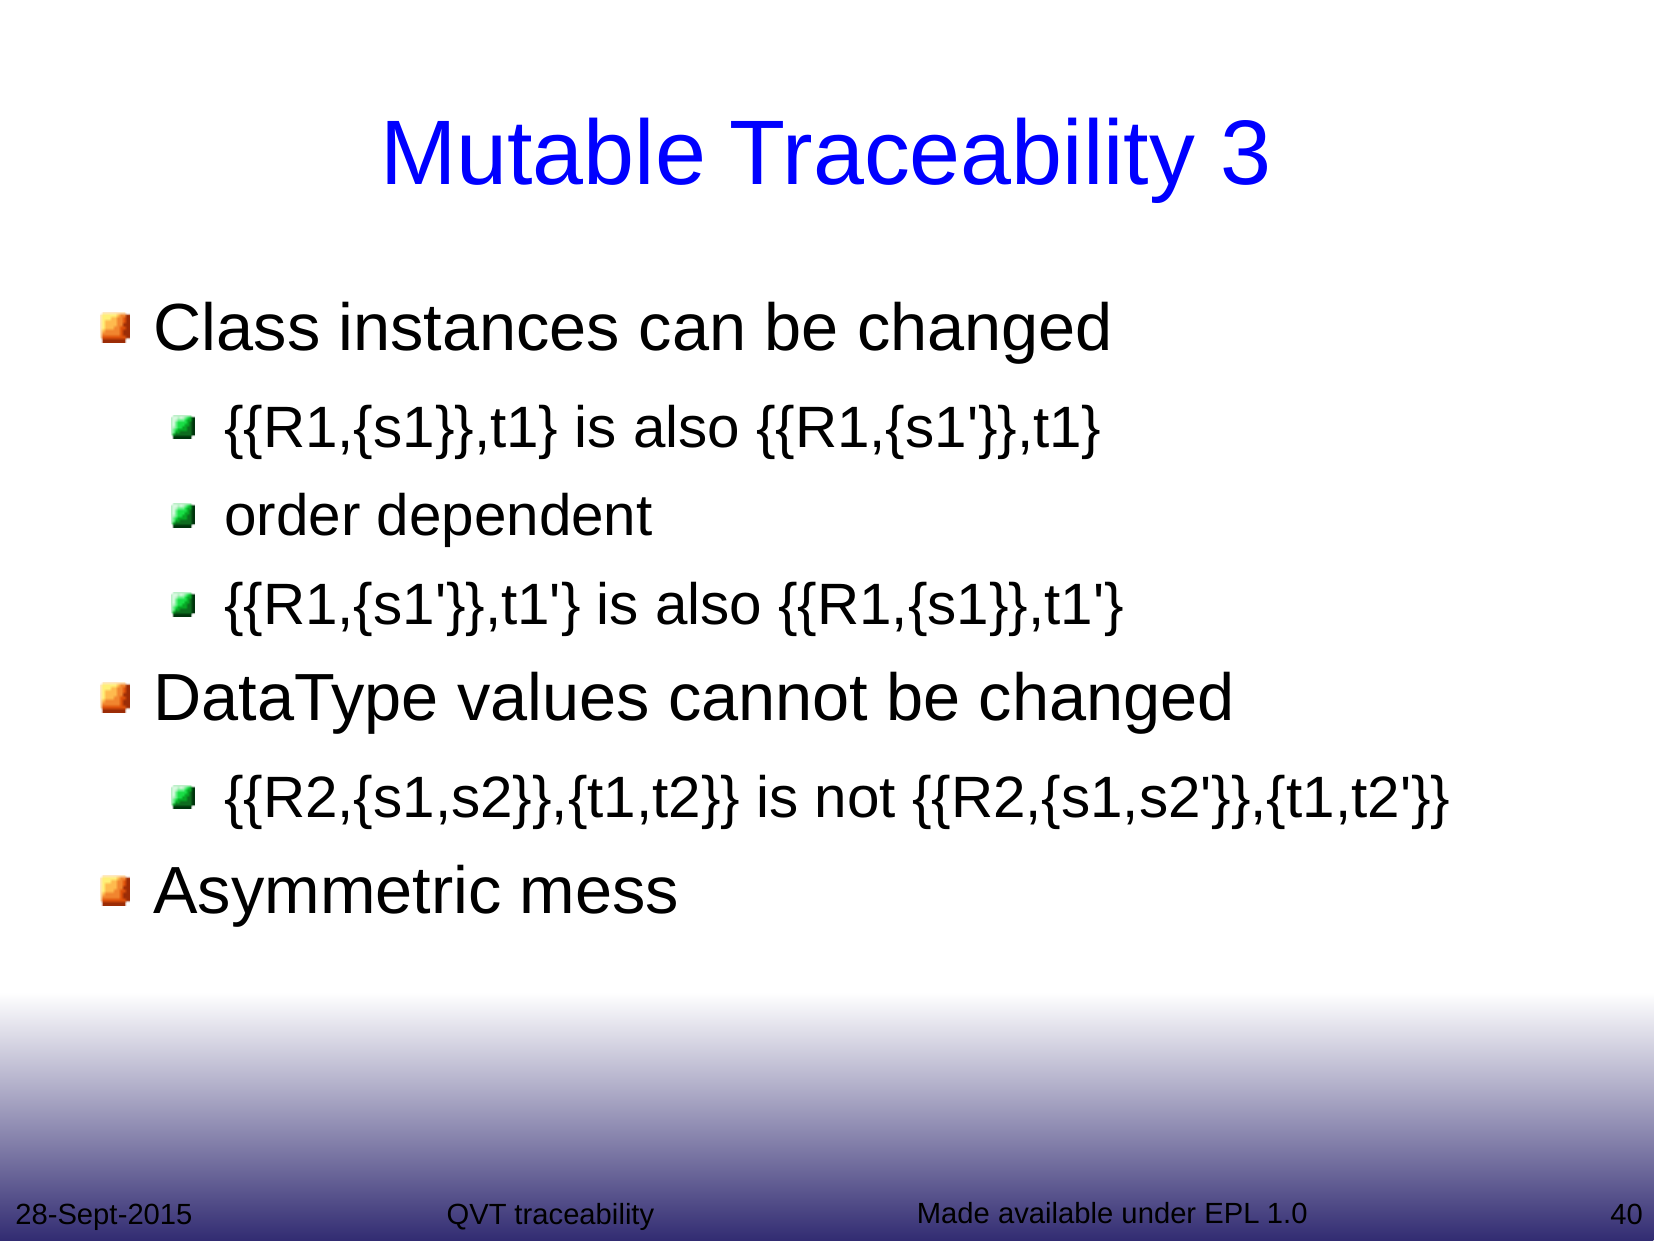

# Mutable Traceability 3
Class instances can be changed
{{R1,{s1}},t1} is also {{R1,{s1'}},t1}
order dependent
{{R1,{s1'}},t1'} is also {{R1,{s1}},t1'}
DataType values cannot be changed
{{R2,{s1,s2}},{t1,t2}} is not {{R2,{s1,s2'}},{t1,t2'}}
Asymmetric mess
28-Sept-2015
QVT traceability
40